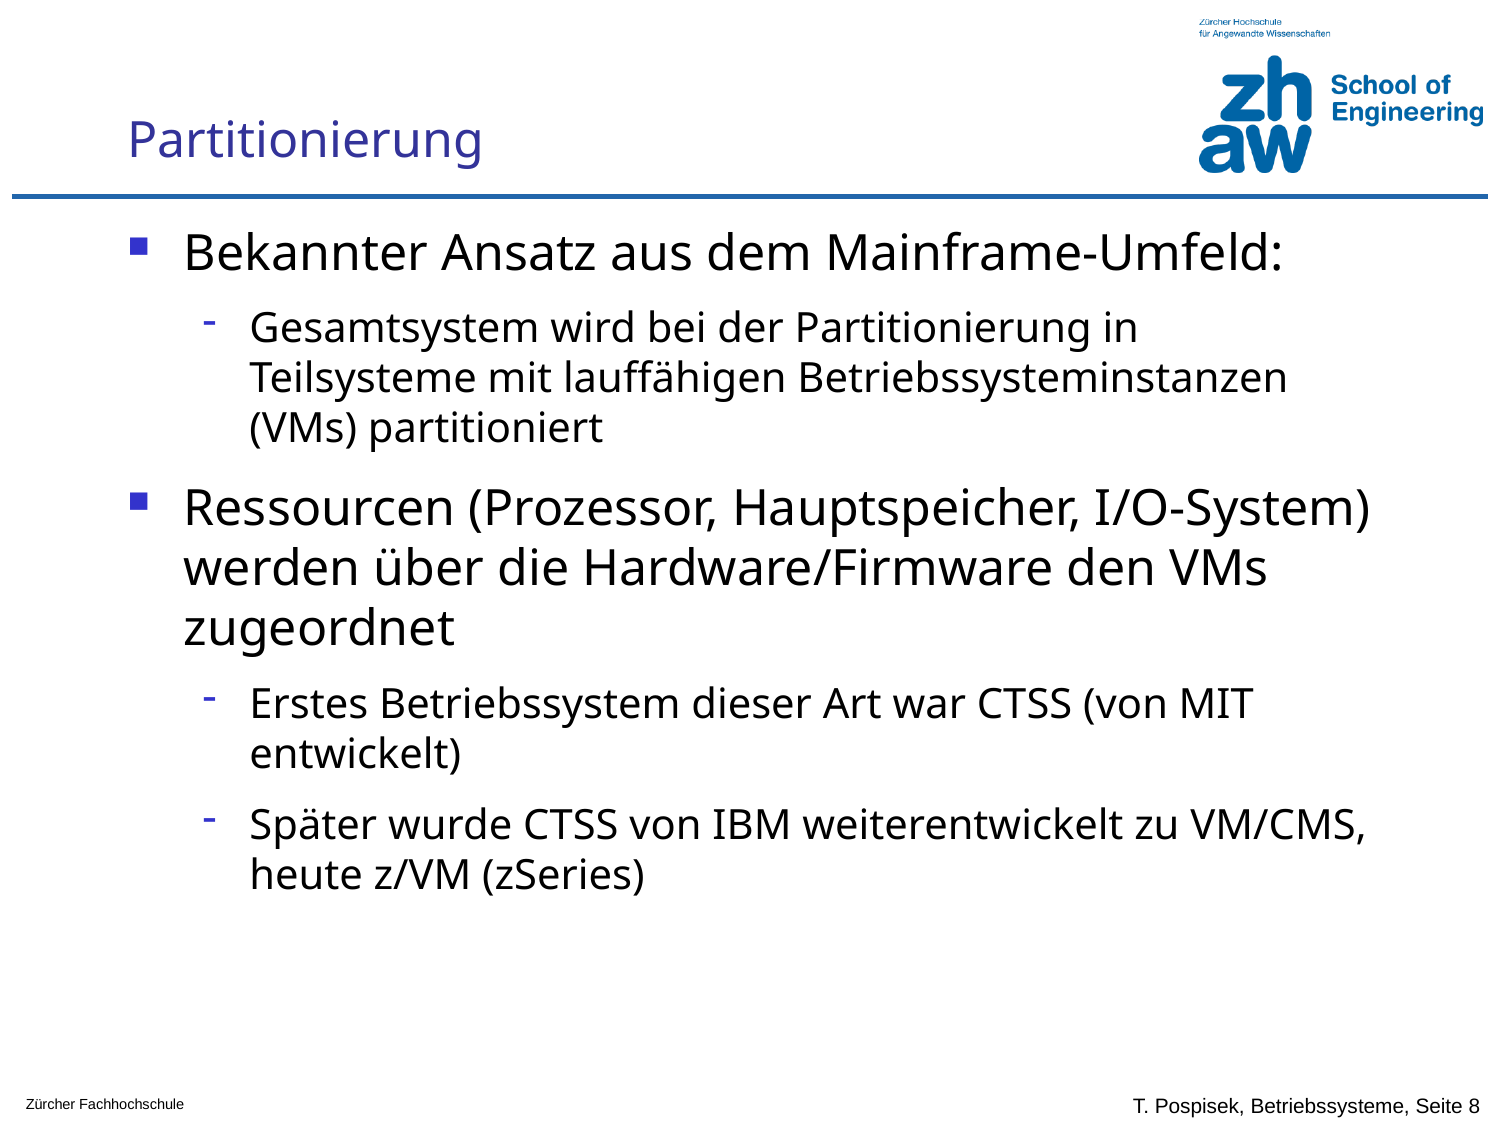

# Partitionierung
Bekannter Ansatz aus dem Mainframe-Umfeld:
Gesamtsystem wird bei der Partitionierung in Teilsysteme mit lauffähigen Betriebssysteminstanzen (VMs) partitioniert
Ressourcen (Prozessor, Hauptspeicher, I/O-System) werden über die Hardware/Firmware den VMs zugeordnet
Erstes Betriebssystem dieser Art war CTSS (von MIT entwickelt)
Später wurde CTSS von IBM weiterentwickelt zu VM/CMS, heute z/VM (zSeries)